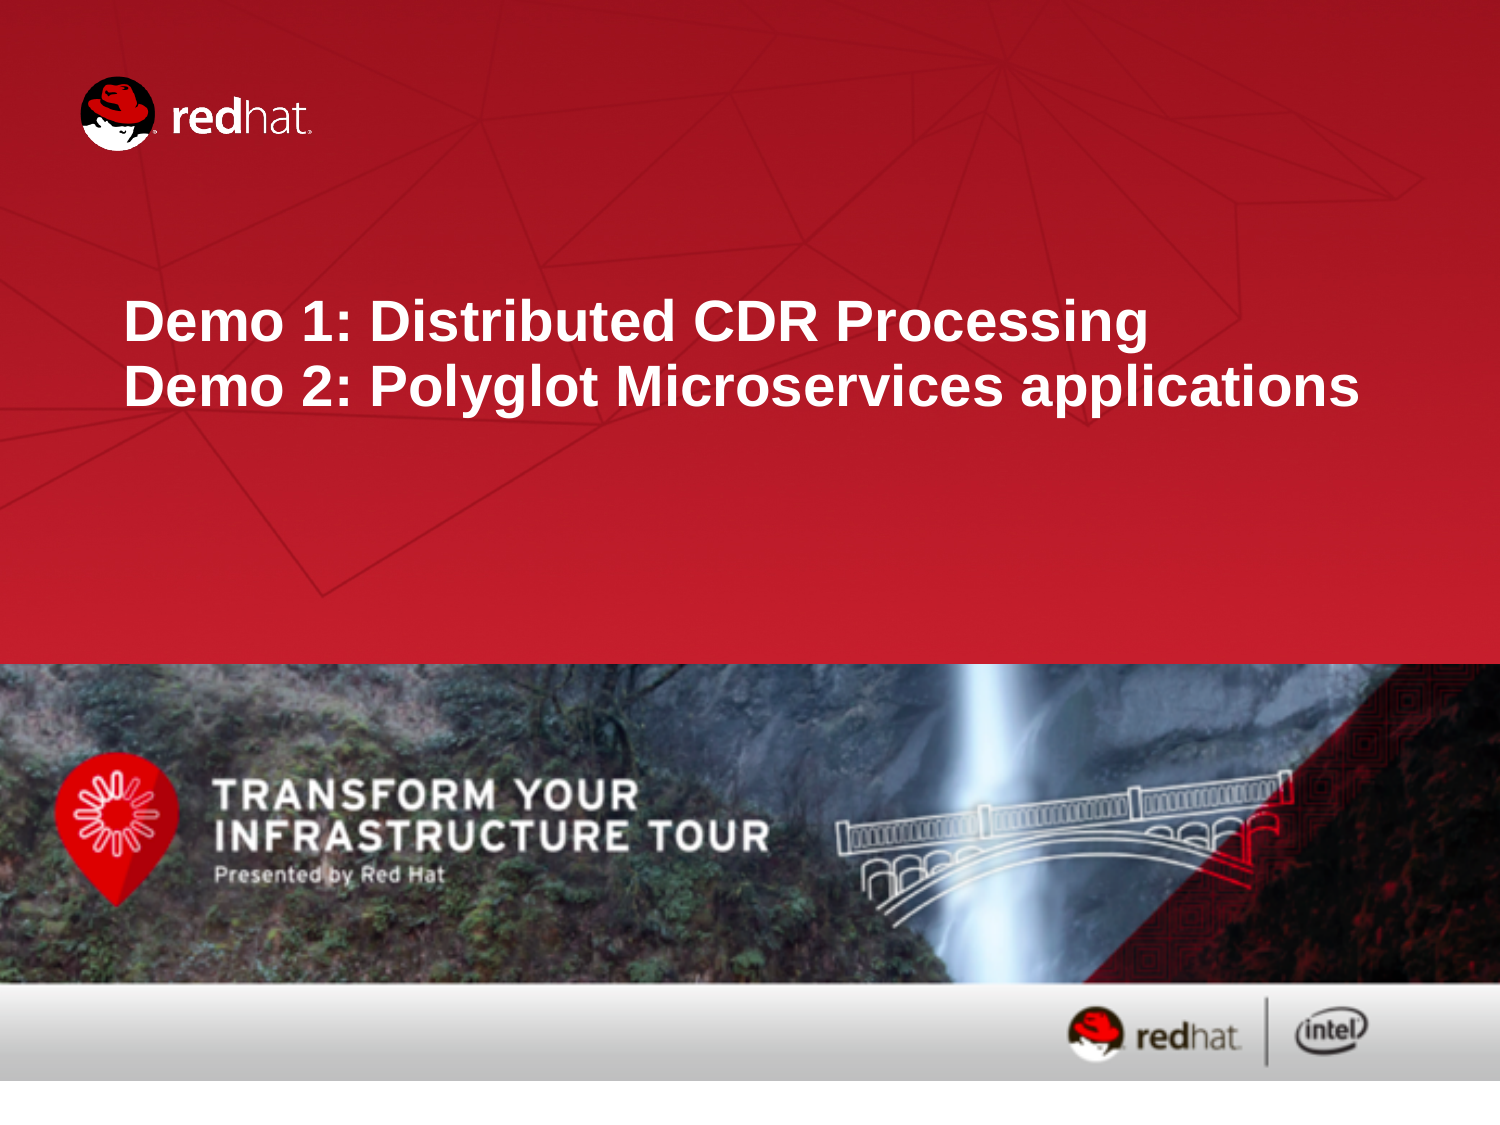

Demo 1: Distributed CDR Processing
Demo 2: Polyglot Microservices applications